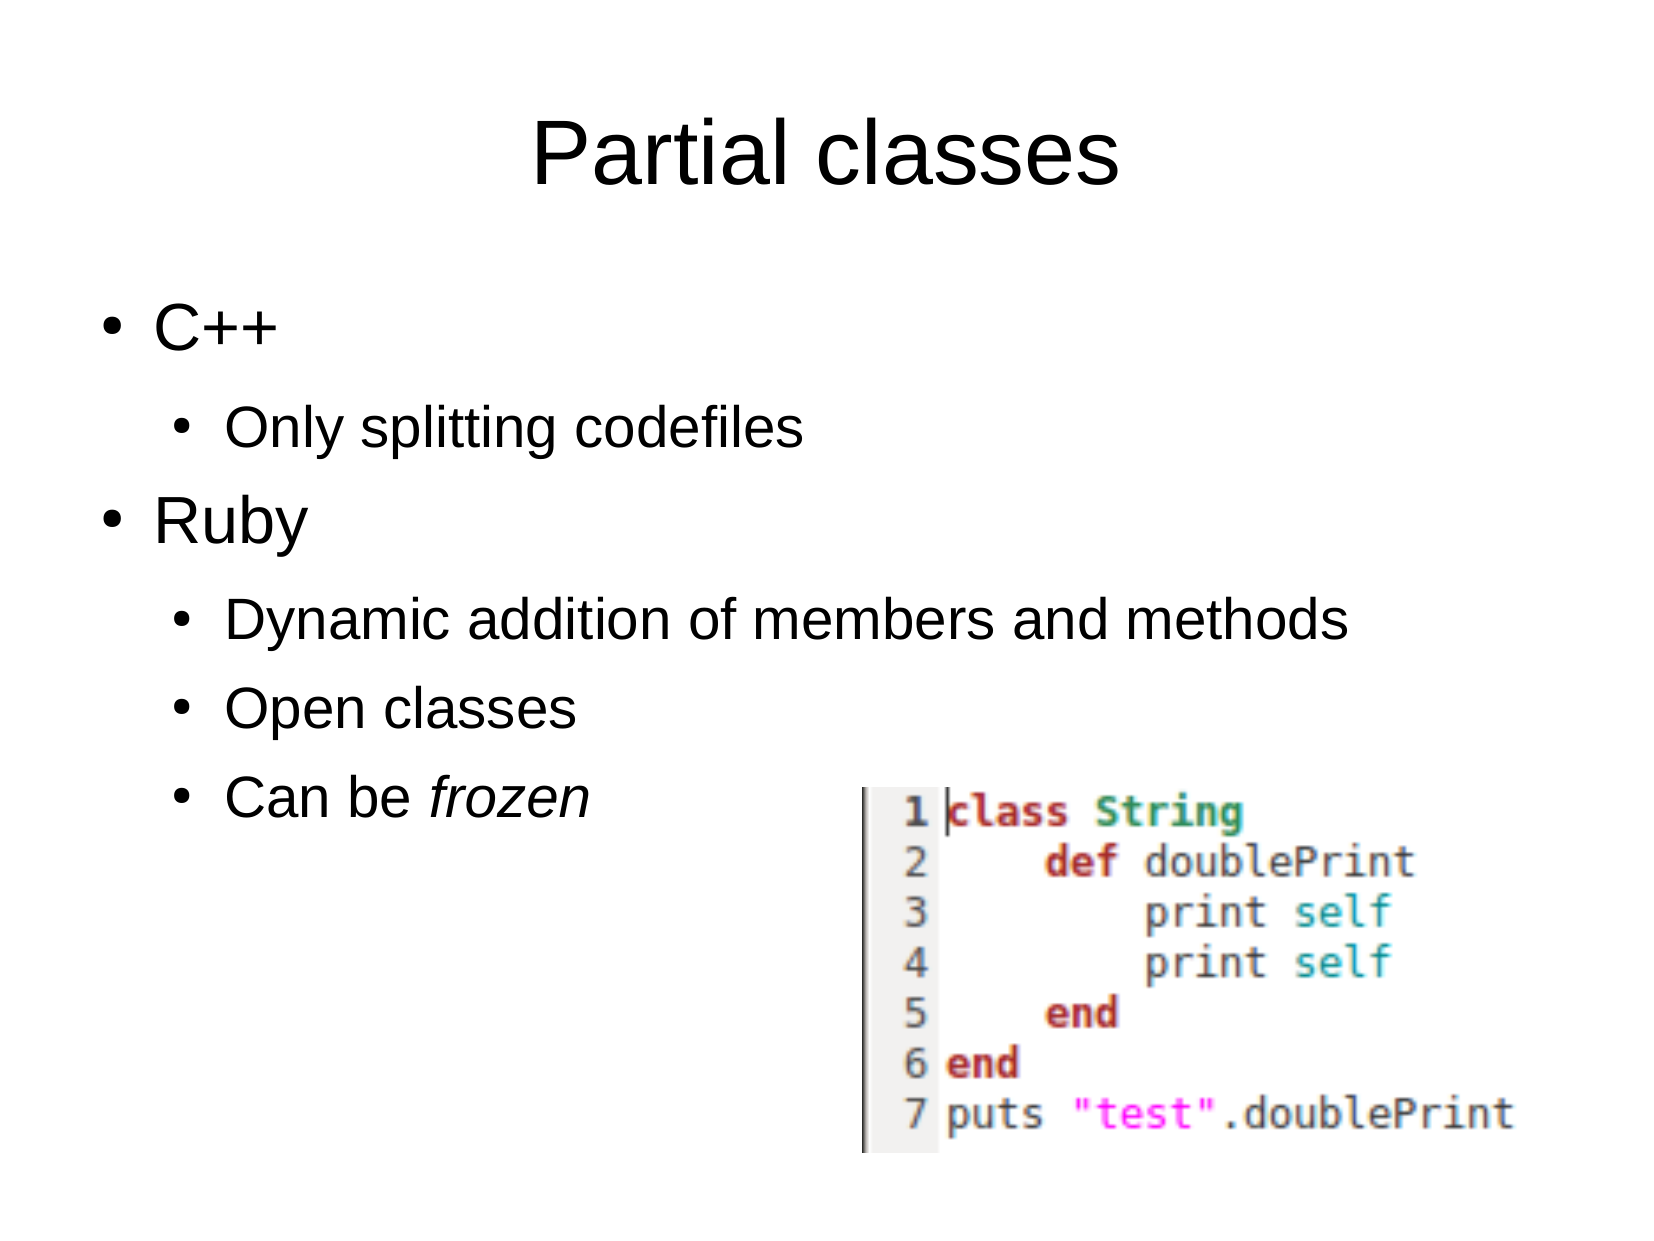

# Partial classes
C++
Only splitting codefiles
Ruby
Dynamic addition of members and methods
Open classes
Can be frozen